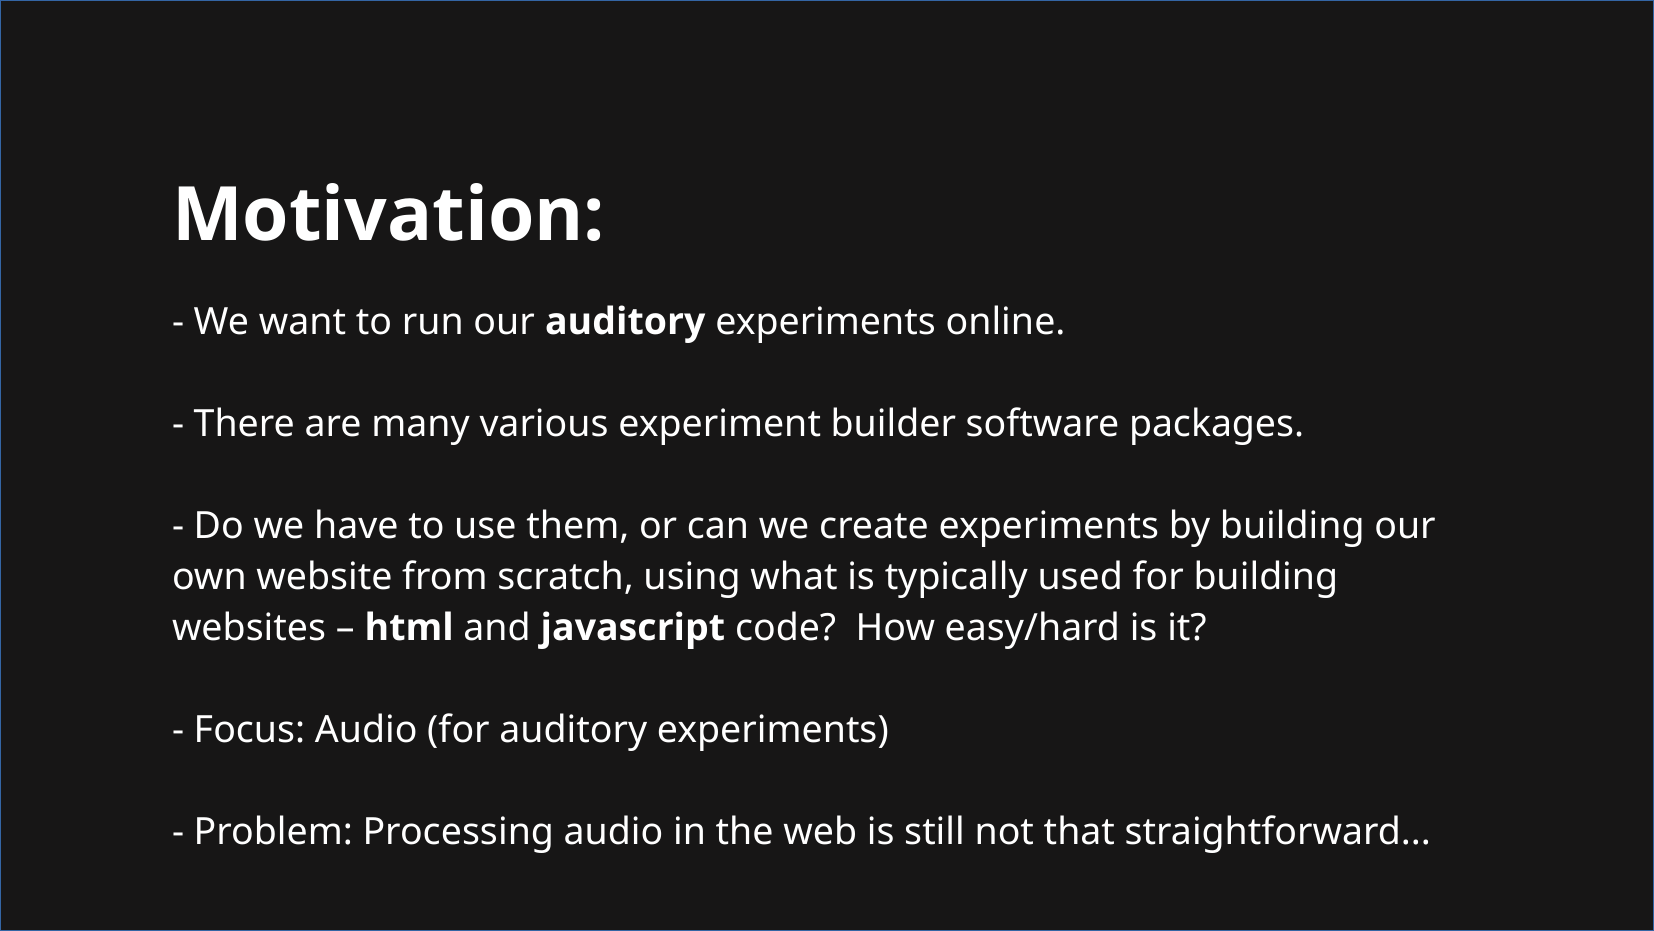

#
Motivation:
- We want to run our auditory experiments online.
- There are many various experiment builder software packages.
- Do we have to use them, or can we create experiments by building our own website from scratch, using what is typically used for building websites – html and javascript code? How easy/hard is it?
- Focus: Audio (for auditory experiments)
- Problem: Processing audio in the web is still not that straightforward...